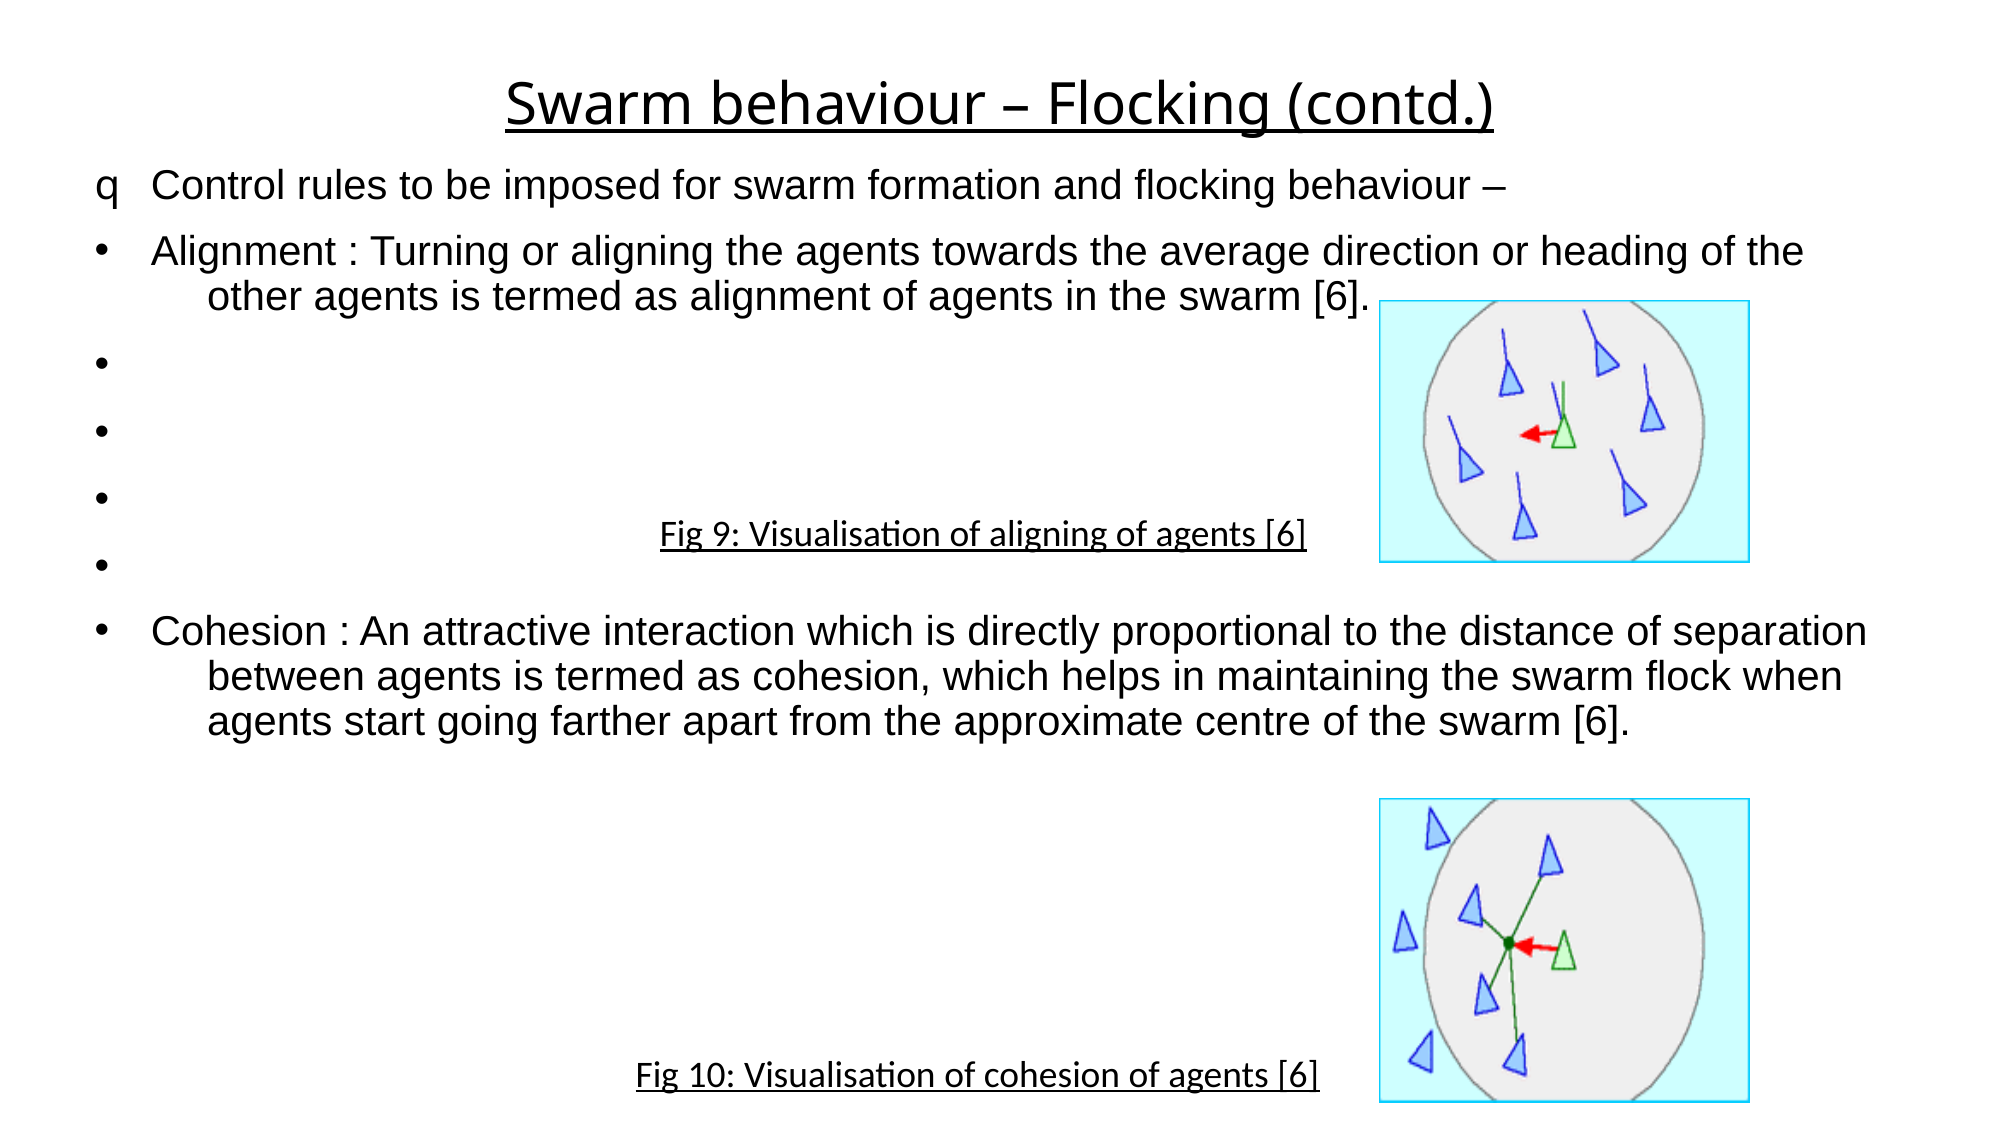

# Swarm behaviour – Flocking (contd.)
Control rules to be imposed for swarm formation and flocking behaviour –
Alignment : Turning or aligning the agents towards the average direction or heading of the other agents is termed as alignment of agents in the swarm [6].
Cohesion : An attractive interaction which is directly proportional to the distance of separation between agents is termed as cohesion, which helps in maintaining the swarm flock when agents start going farther apart from the approximate centre of the swarm [6].
Fig 9: Visualisation of aligning of agents [6]
Fig 10: Visualisation of cohesion of agents [6]